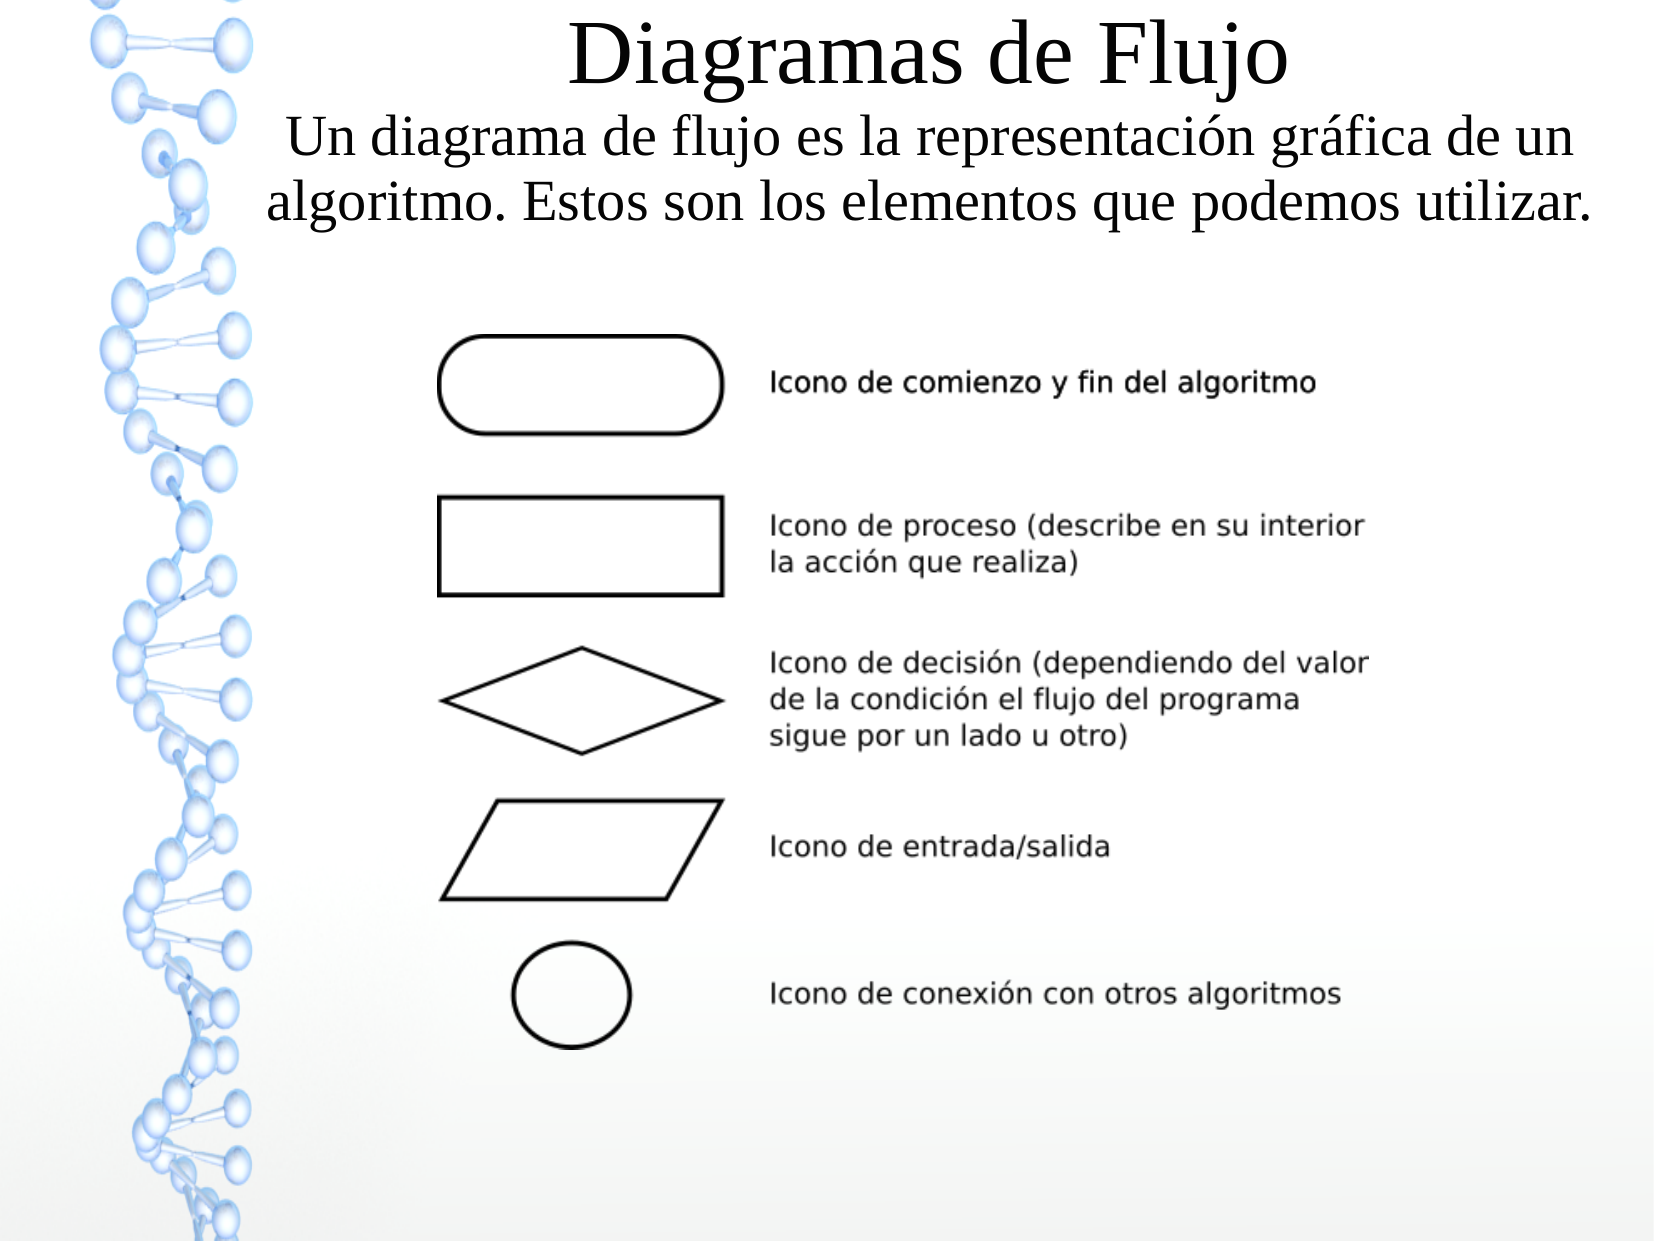

# Diagramas de Flujo Un diagrama de flujo es la representación gráfica de un algoritmo. Estos son los elementos que podemos utilizar.